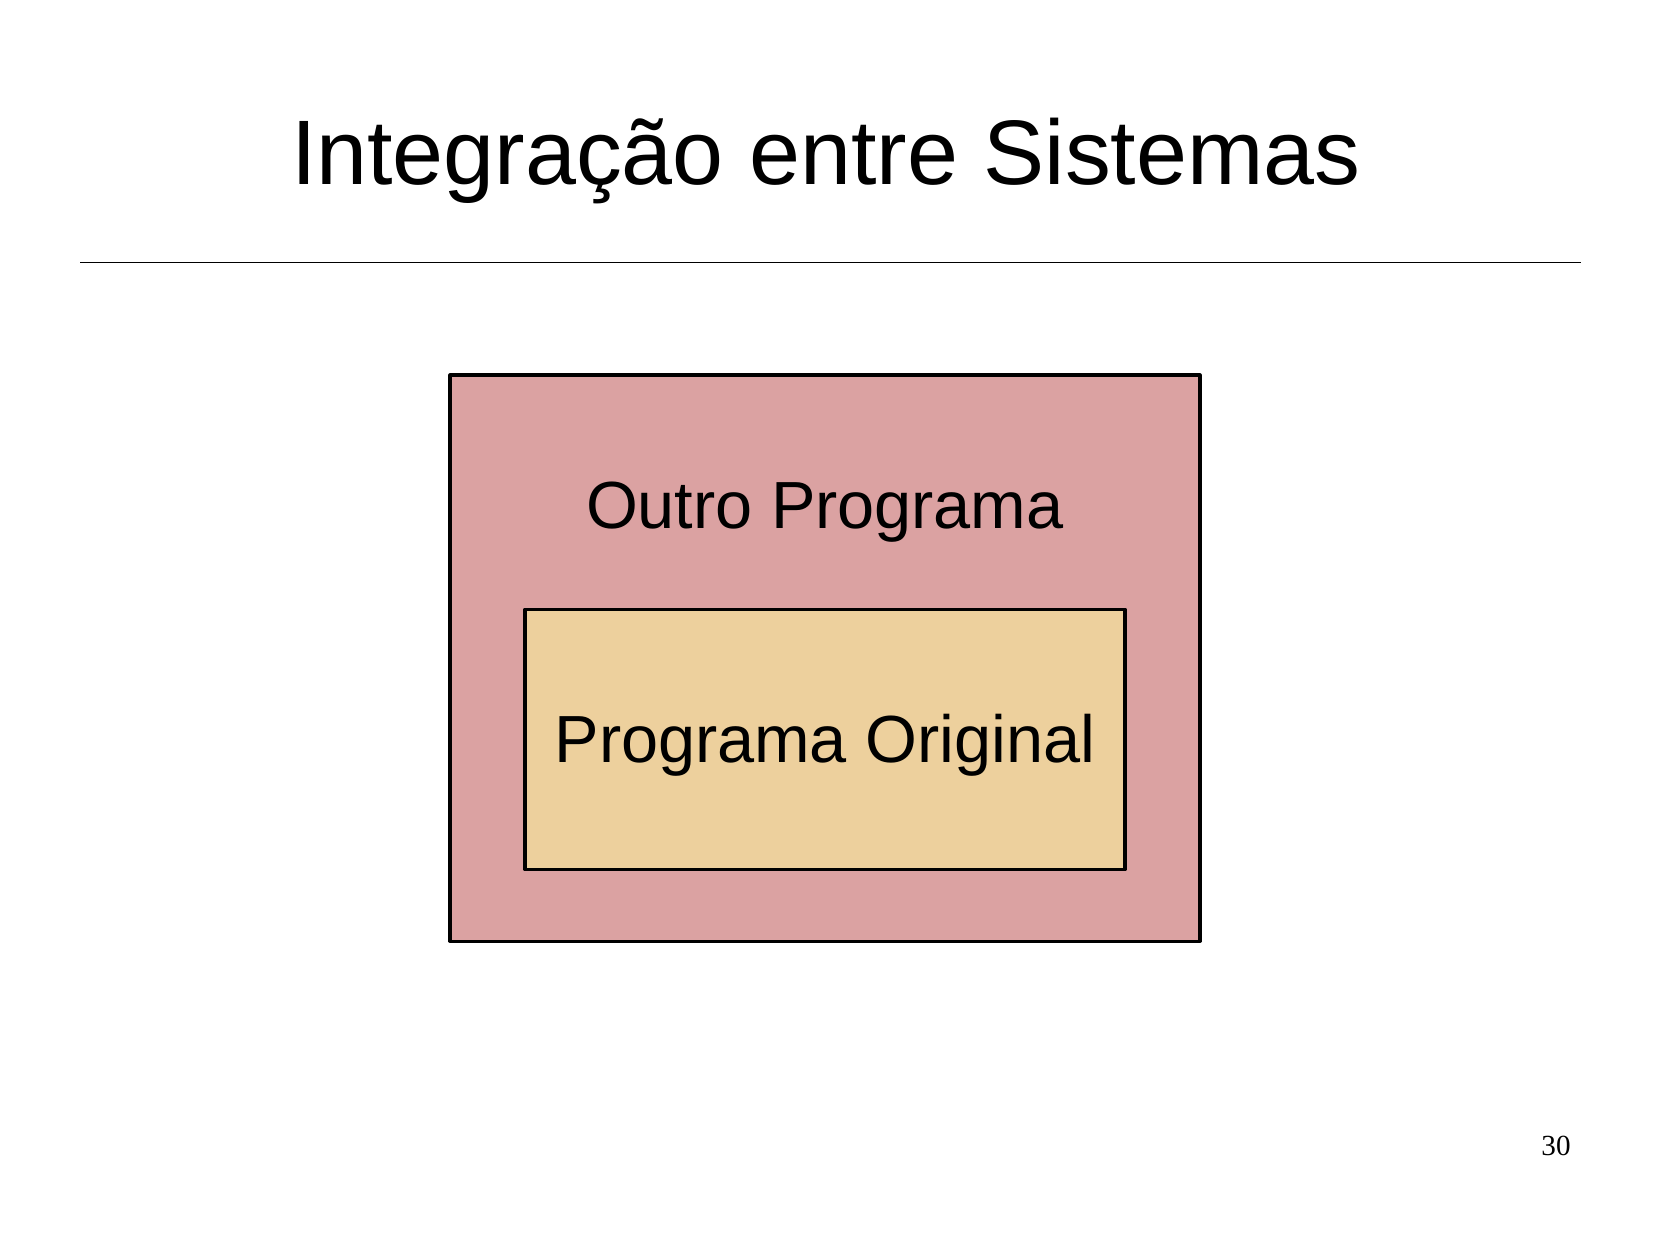

# Integração entre Sistemas
Outro Programa
Programa Original
30